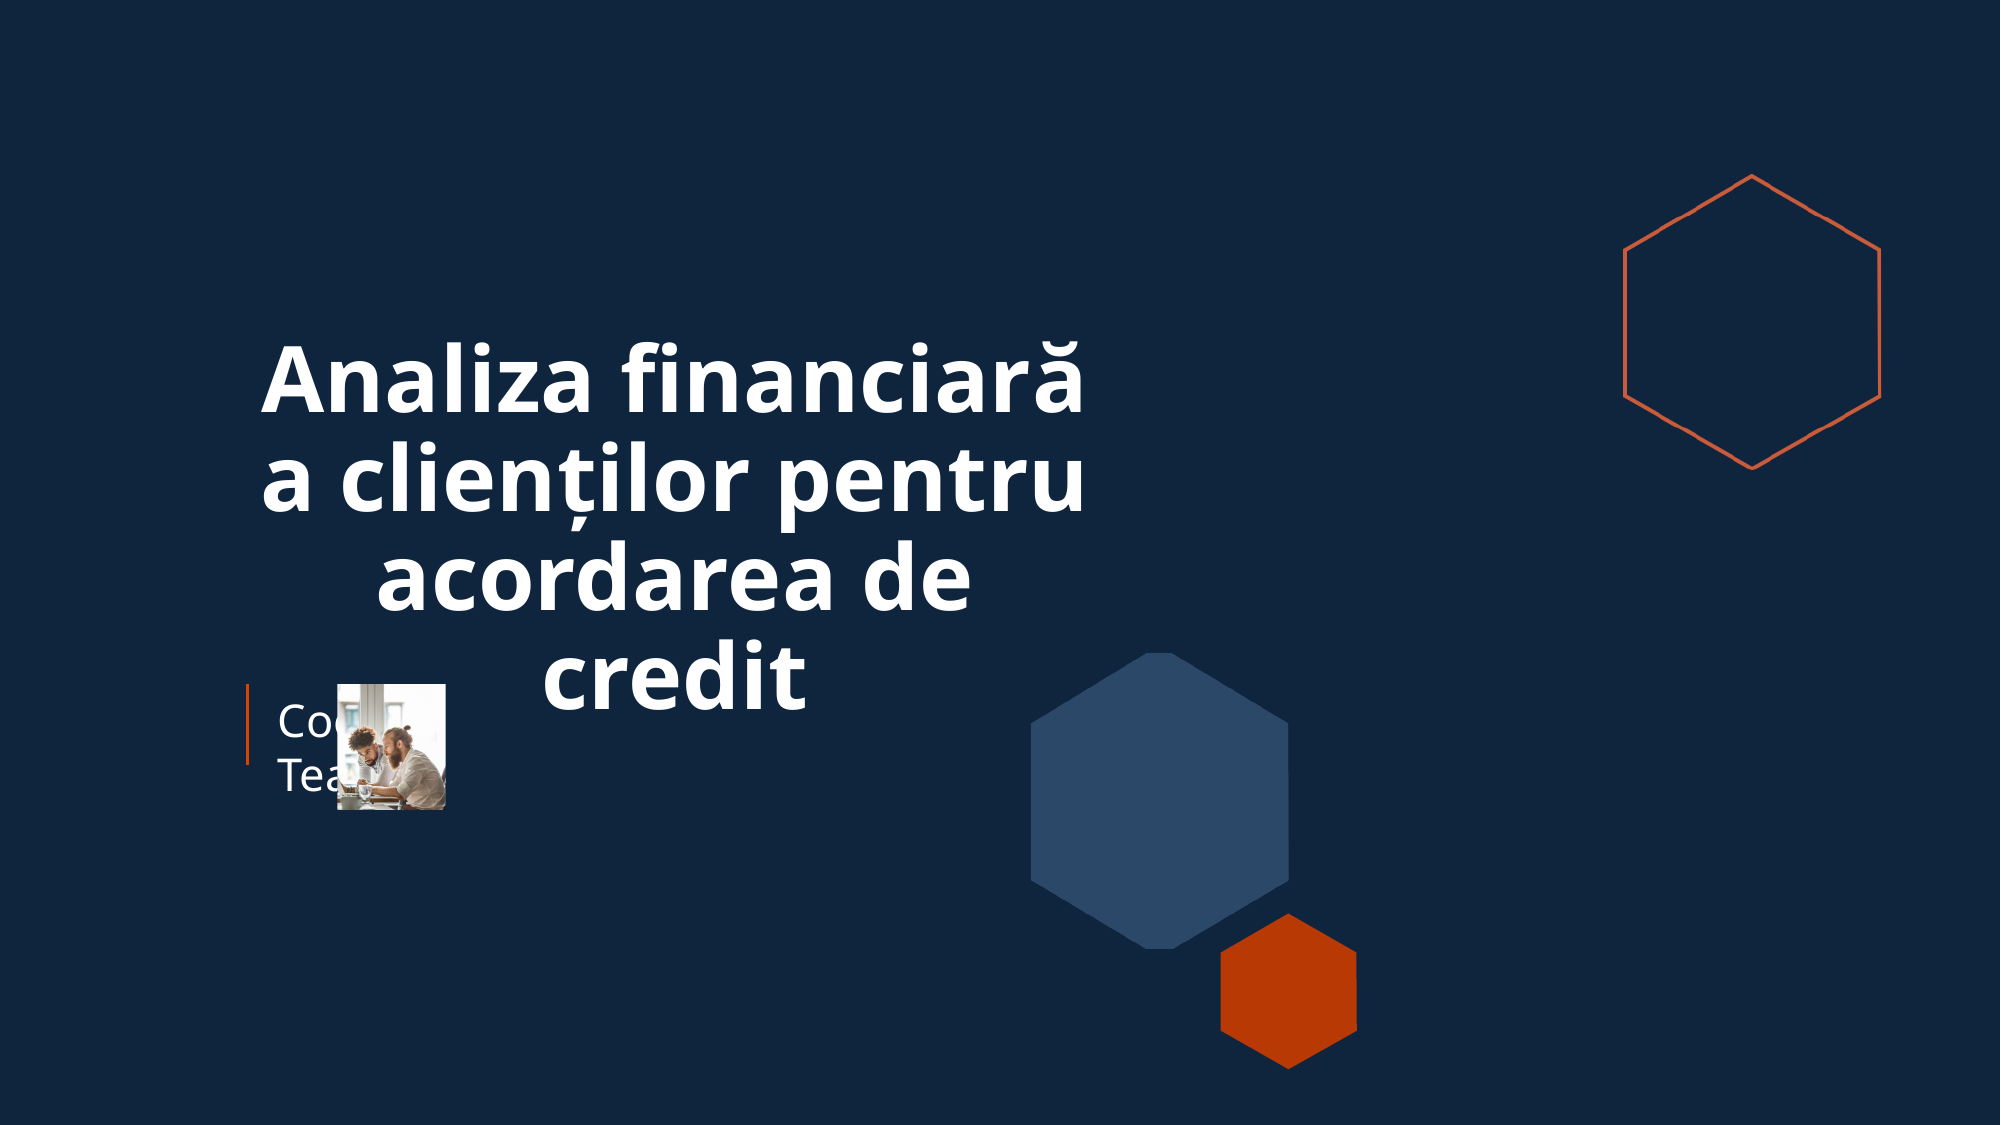

# Analiza financiară a clienților pentru acordarea de credit
Cookie Team